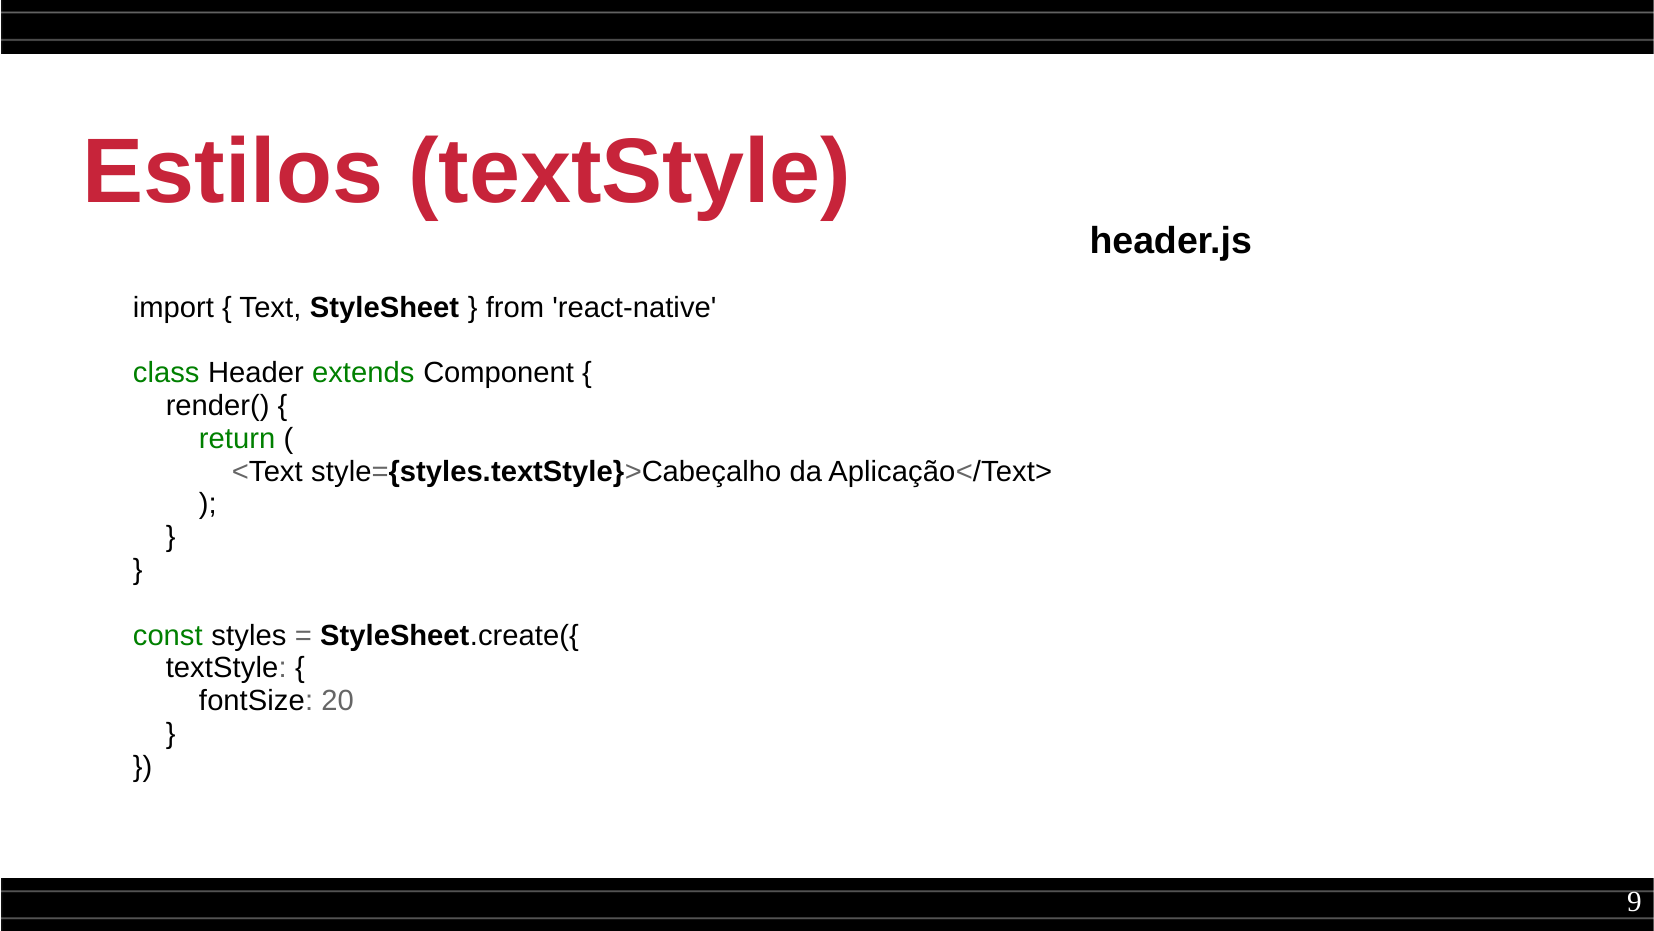

# Estilos (textStyle)
header.js
import { Text, StyleSheet } from 'react-native'
class Header extends Component {
 render() {
 return (
 <Text style={styles.textStyle}>Cabeçalho da Aplicação</Text>
 );
 }
}
const styles = StyleSheet.create({
 textStyle: {
 fontSize: 20
 }
})